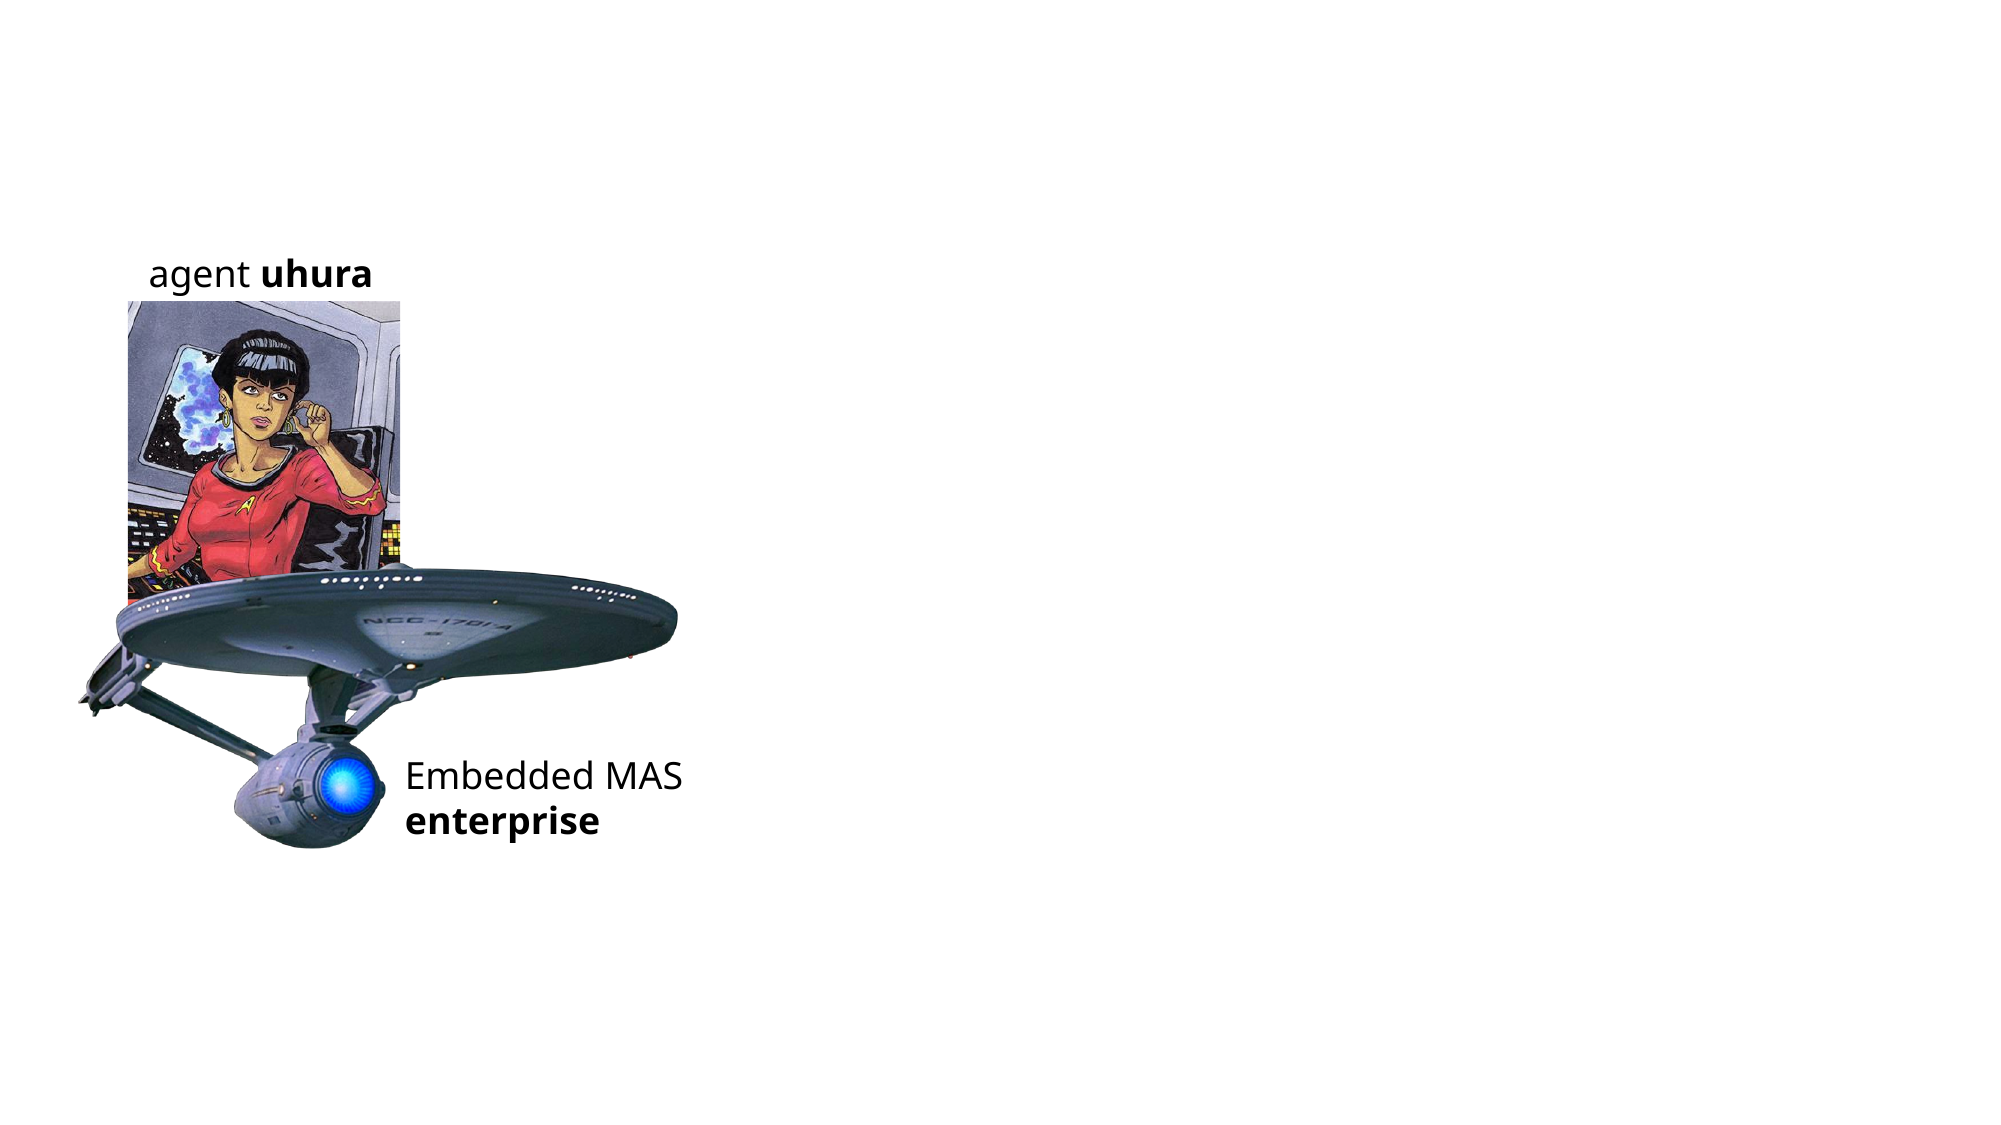

Exemplo: Bio-Inspired Protocol
agent uhura
Embedded MAS enterprise